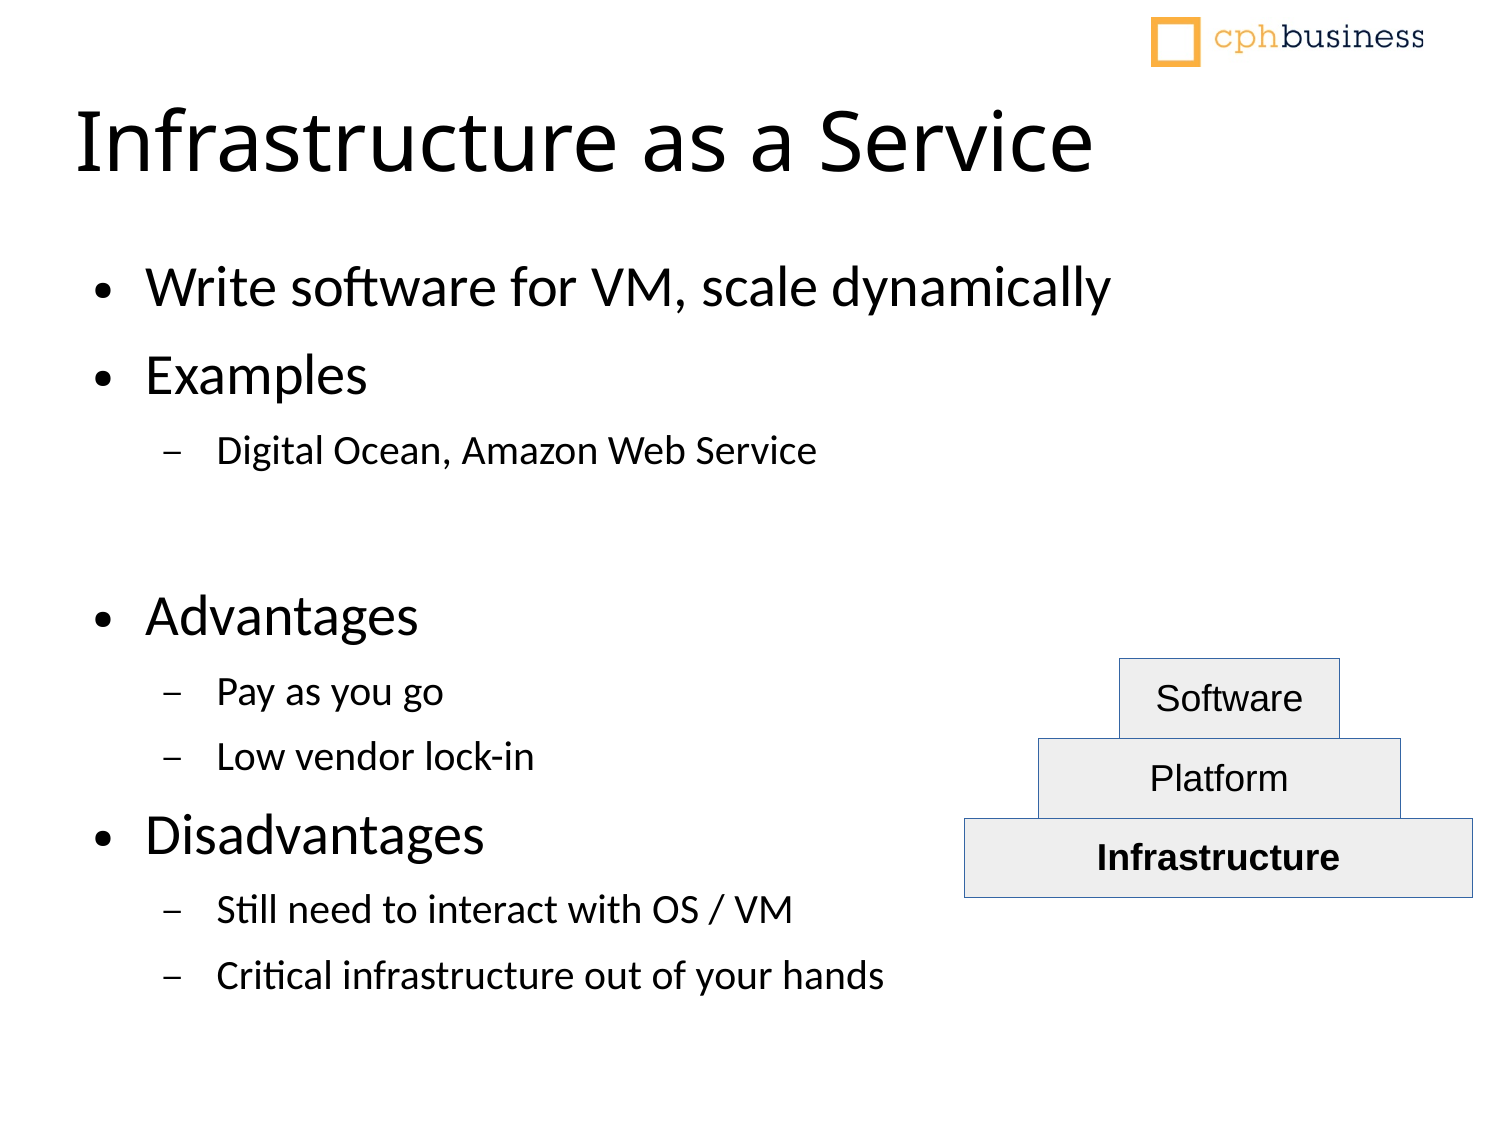

# Infrastructure as a Service
Write software for VM, scale dynamically
Examples
Digital Ocean, Amazon Web Service
Advantages
Pay as you go
Low vendor lock-in
Disadvantages
Still need to interact with OS / VM
Critical infrastructure out of your hands
Software
Platform
Infrastructure